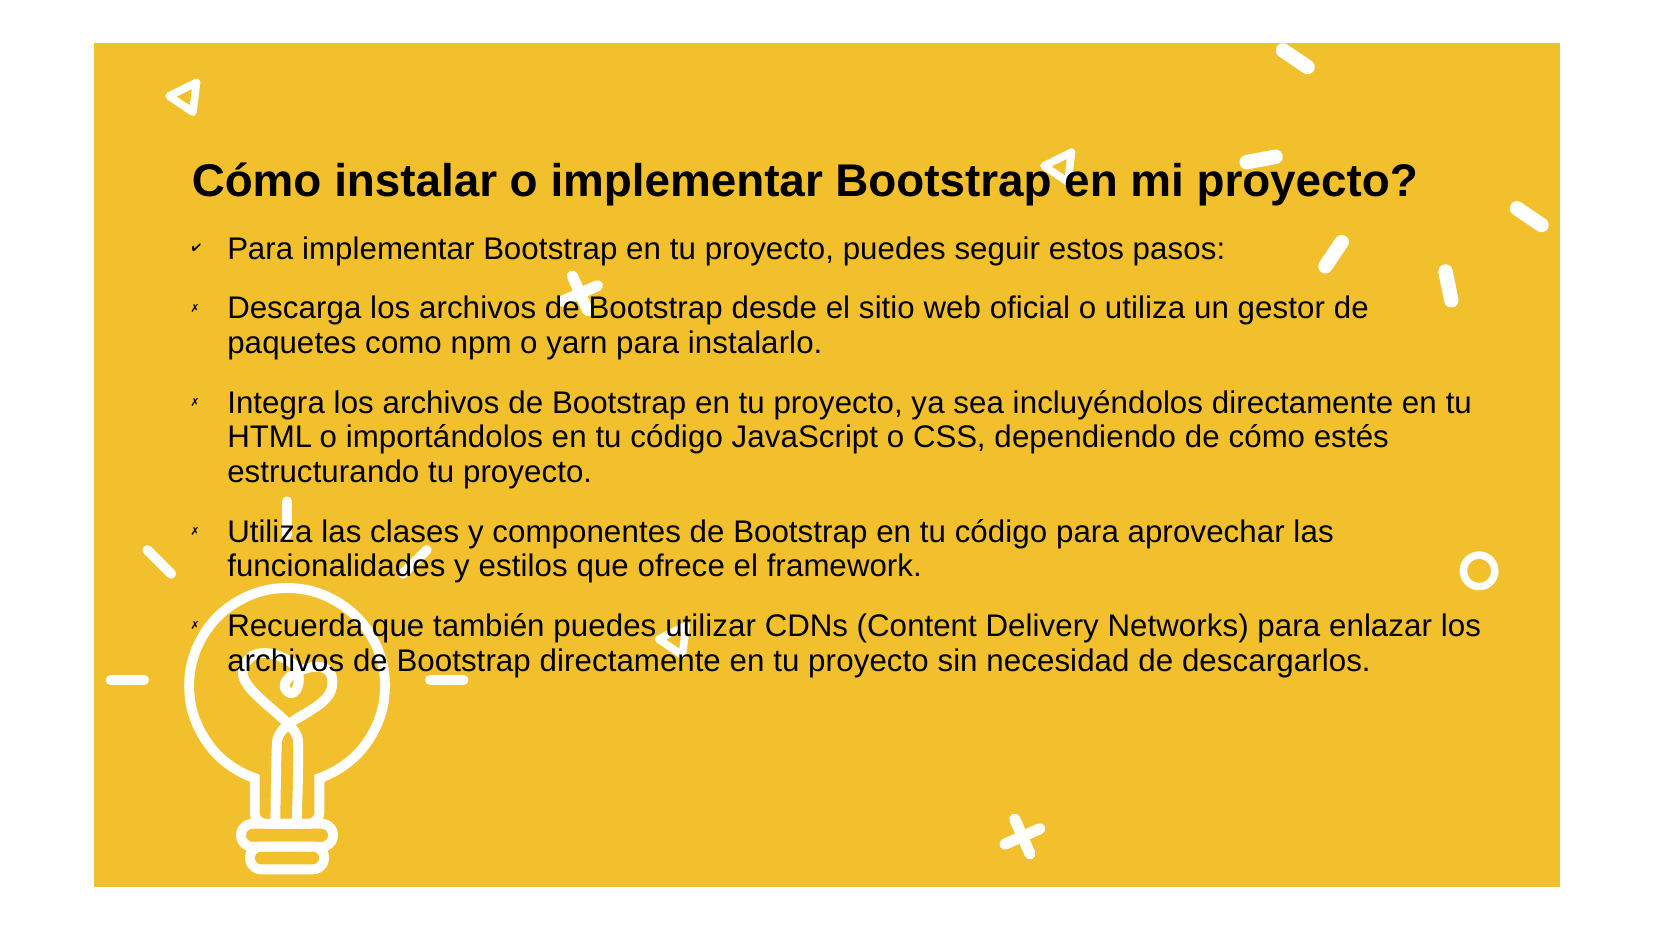

Cómo instalar o implementar Bootstrap en mi proyecto?
Para implementar Bootstrap en tu proyecto, puedes seguir estos pasos:
Descarga los archivos de Bootstrap desde el sitio web oficial o utiliza un gestor de paquetes como npm o yarn para instalarlo.
Integra los archivos de Bootstrap en tu proyecto, ya sea incluyéndolos directamente en tu HTML o importándolos en tu código JavaScript o CSS, dependiendo de cómo estés estructurando tu proyecto.
Utiliza las clases y componentes de Bootstrap en tu código para aprovechar las funcionalidades y estilos que ofrece el framework.
Recuerda que también puedes utilizar CDNs (Content Delivery Networks) para enlazar los archivos de Bootstrap directamente en tu proyecto sin necesidad de descargarlos.